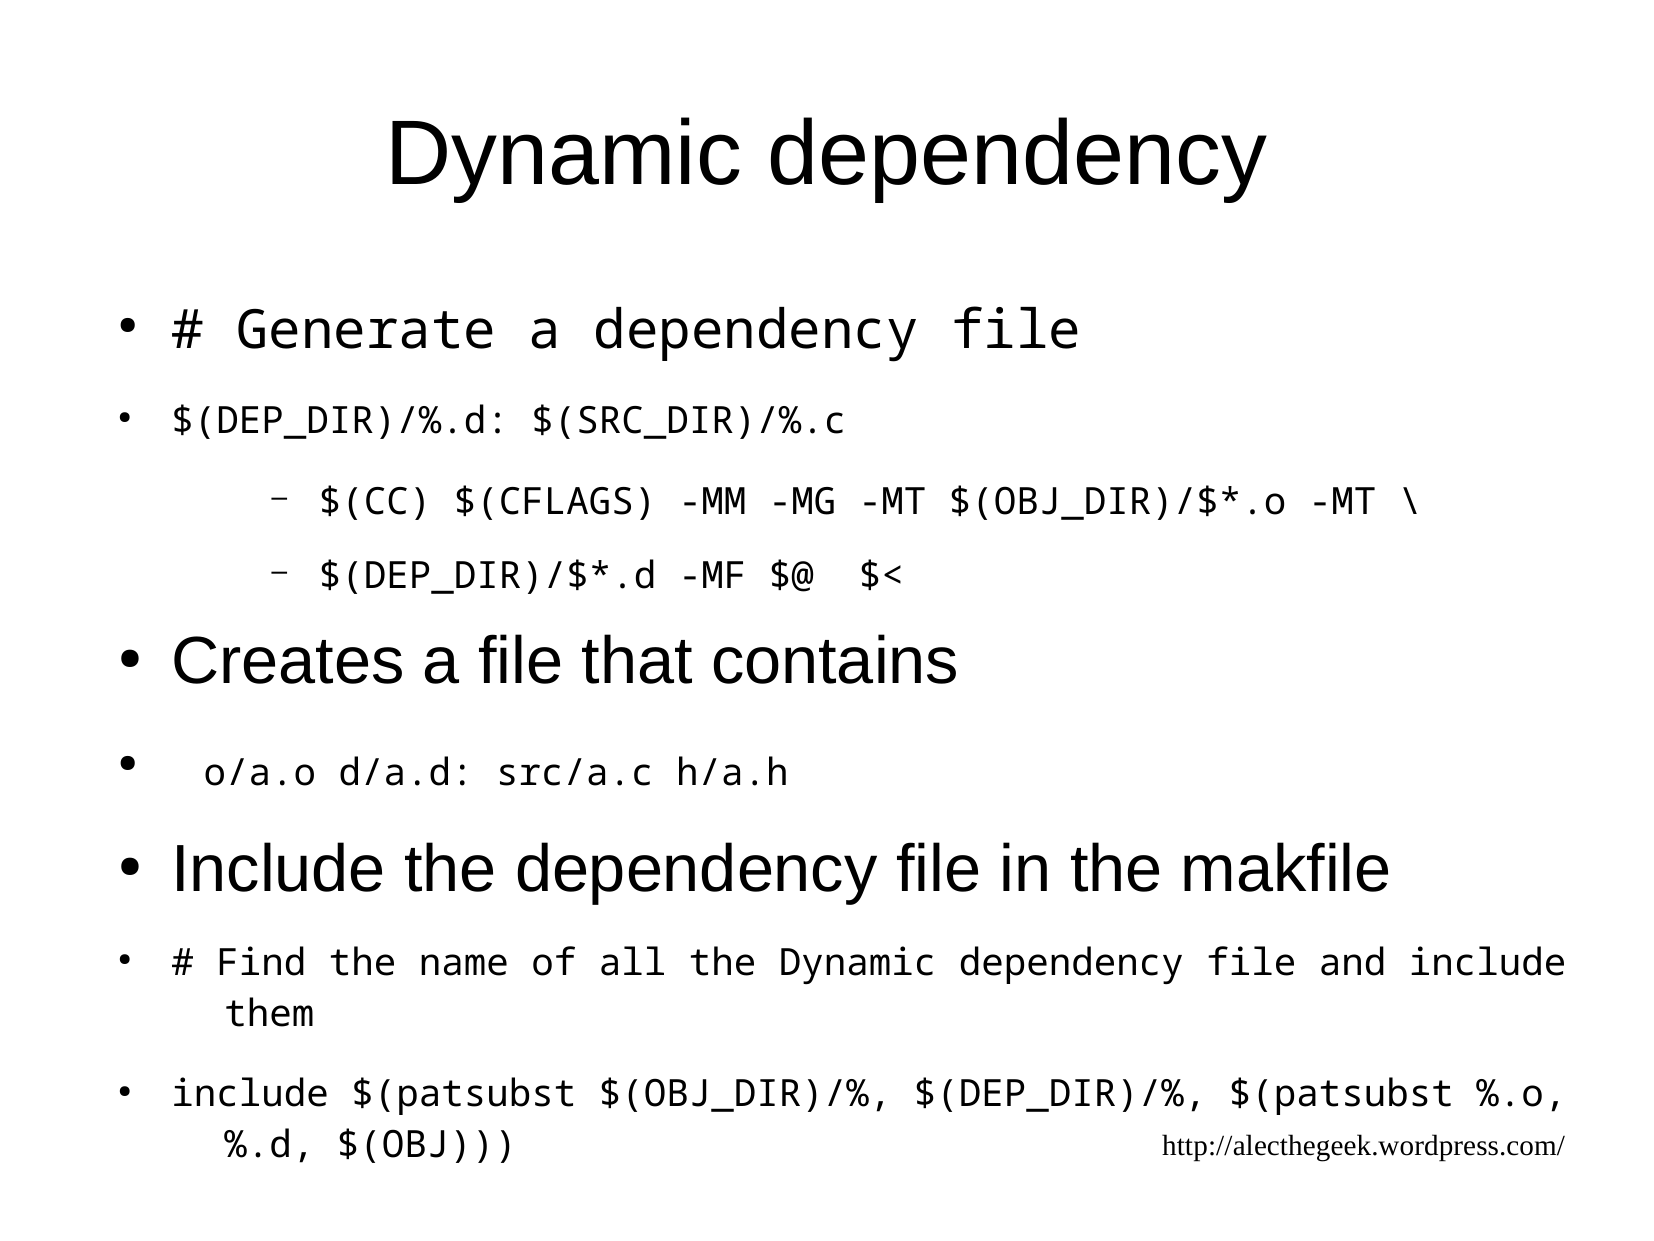

# Dynamic dependency
# Generate a dependency file
$(DEP_DIR)/%.d: $(SRC_DIR)/%.c
$(CC) $(CFLAGS) -MM -MG -MT $(OBJ_DIR)/$*.o -MT \
$(DEP_DIR)/$*.d -MF $@ $<
Creates a file that contains
 o/a.o d/a.d: src/a.c h/a.h
Include the dependency file in the makfile
# Find the name of all the Dynamic dependency file and include them
include $(patsubst $(OBJ_DIR)/%, $(DEP_DIR)/%, $(patsubst %.o,%.d, $(OBJ)))
http://alecthegeek.wordpress.com/